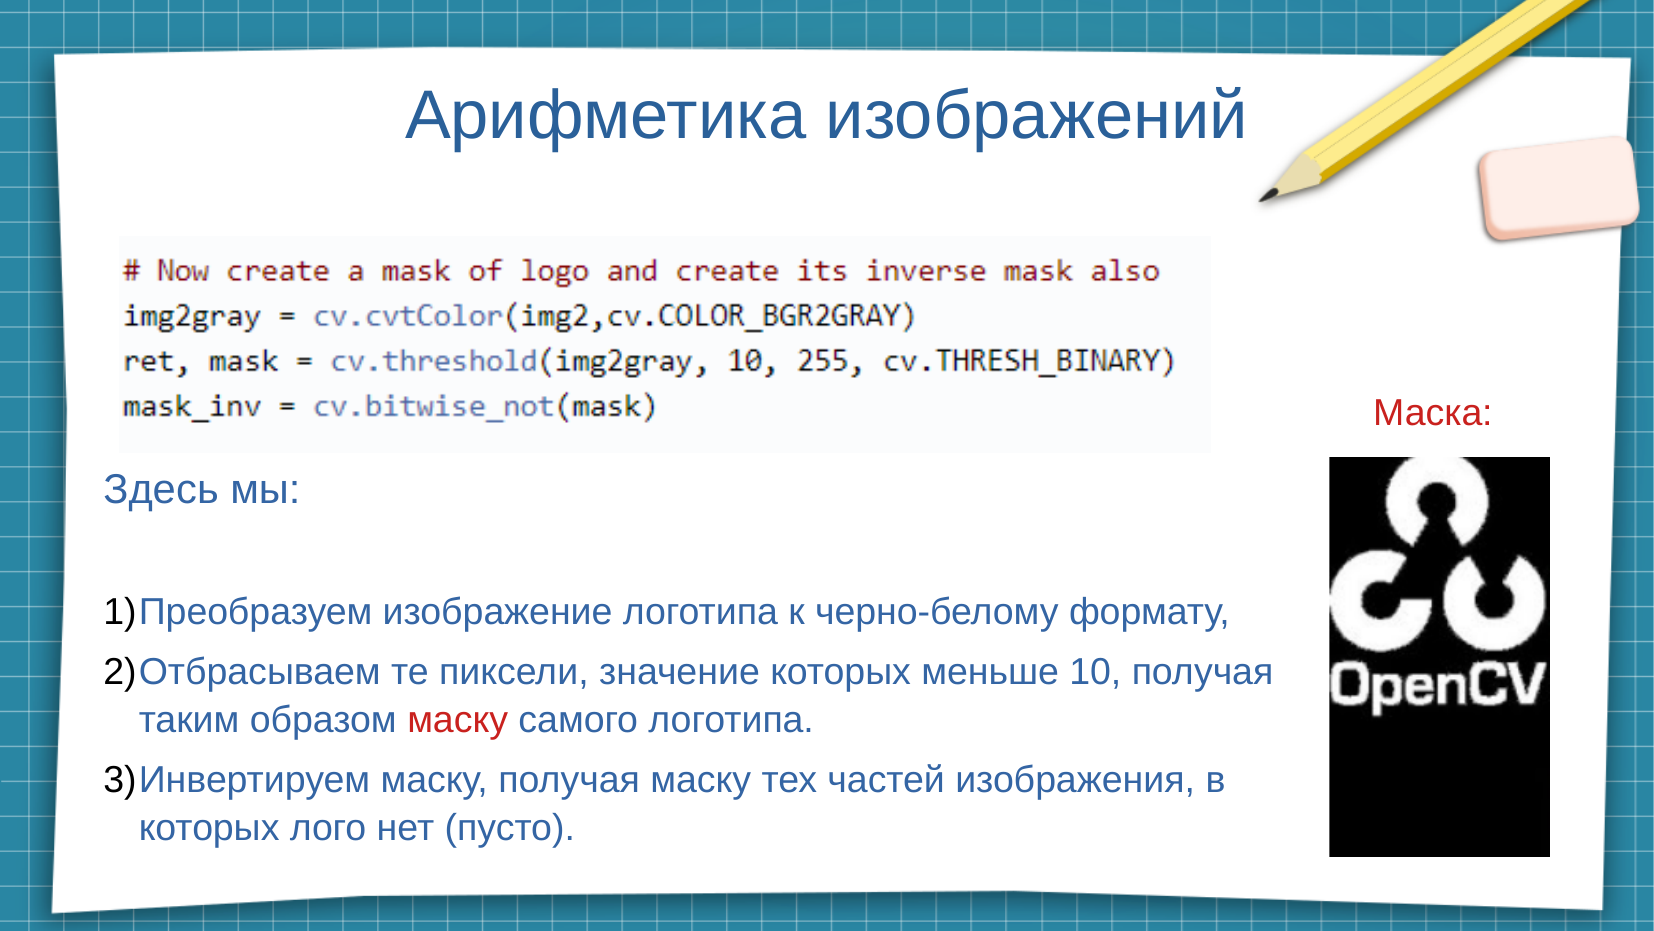

# Арифметика изображений
Маска:
Здесь мы:
Преобразуем изображение логотипа к черно-белому формату,
Отбрасываем те пиксели, значение которых меньше 10, получая таким образом маску самого логотипа.
Инвертируем маску, получая маску тех частей изображения, в которых лого нет (пусто).